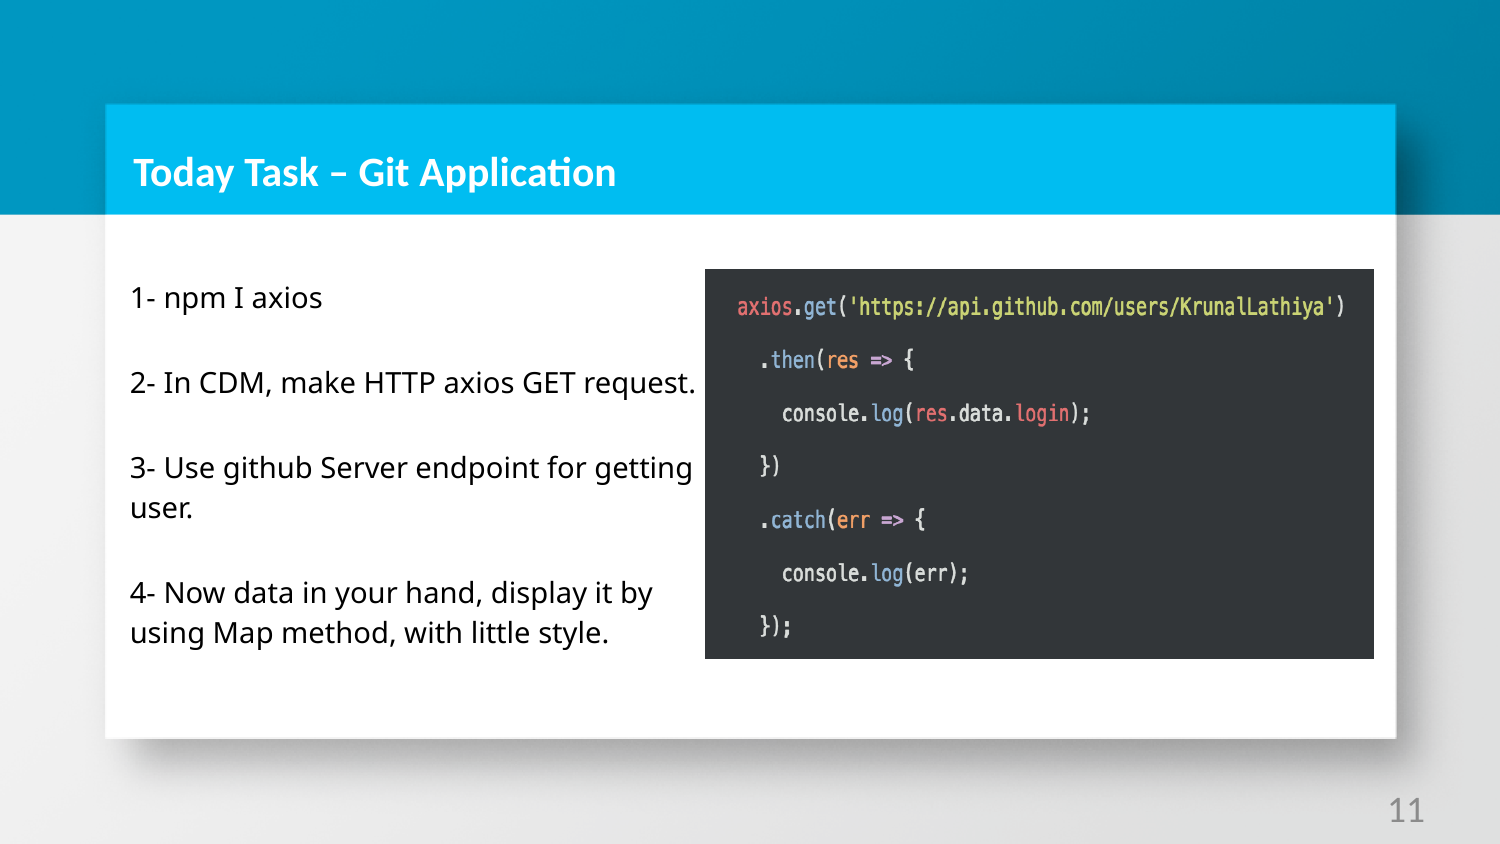

# Today Task – Git Application
1- npm I axios
2- In CDM, make HTTP axios GET request.
3- Use github Server endpoint for getting user.
4- Now data in your hand, display it by using Map method, with little style.
Naveed Rana
11